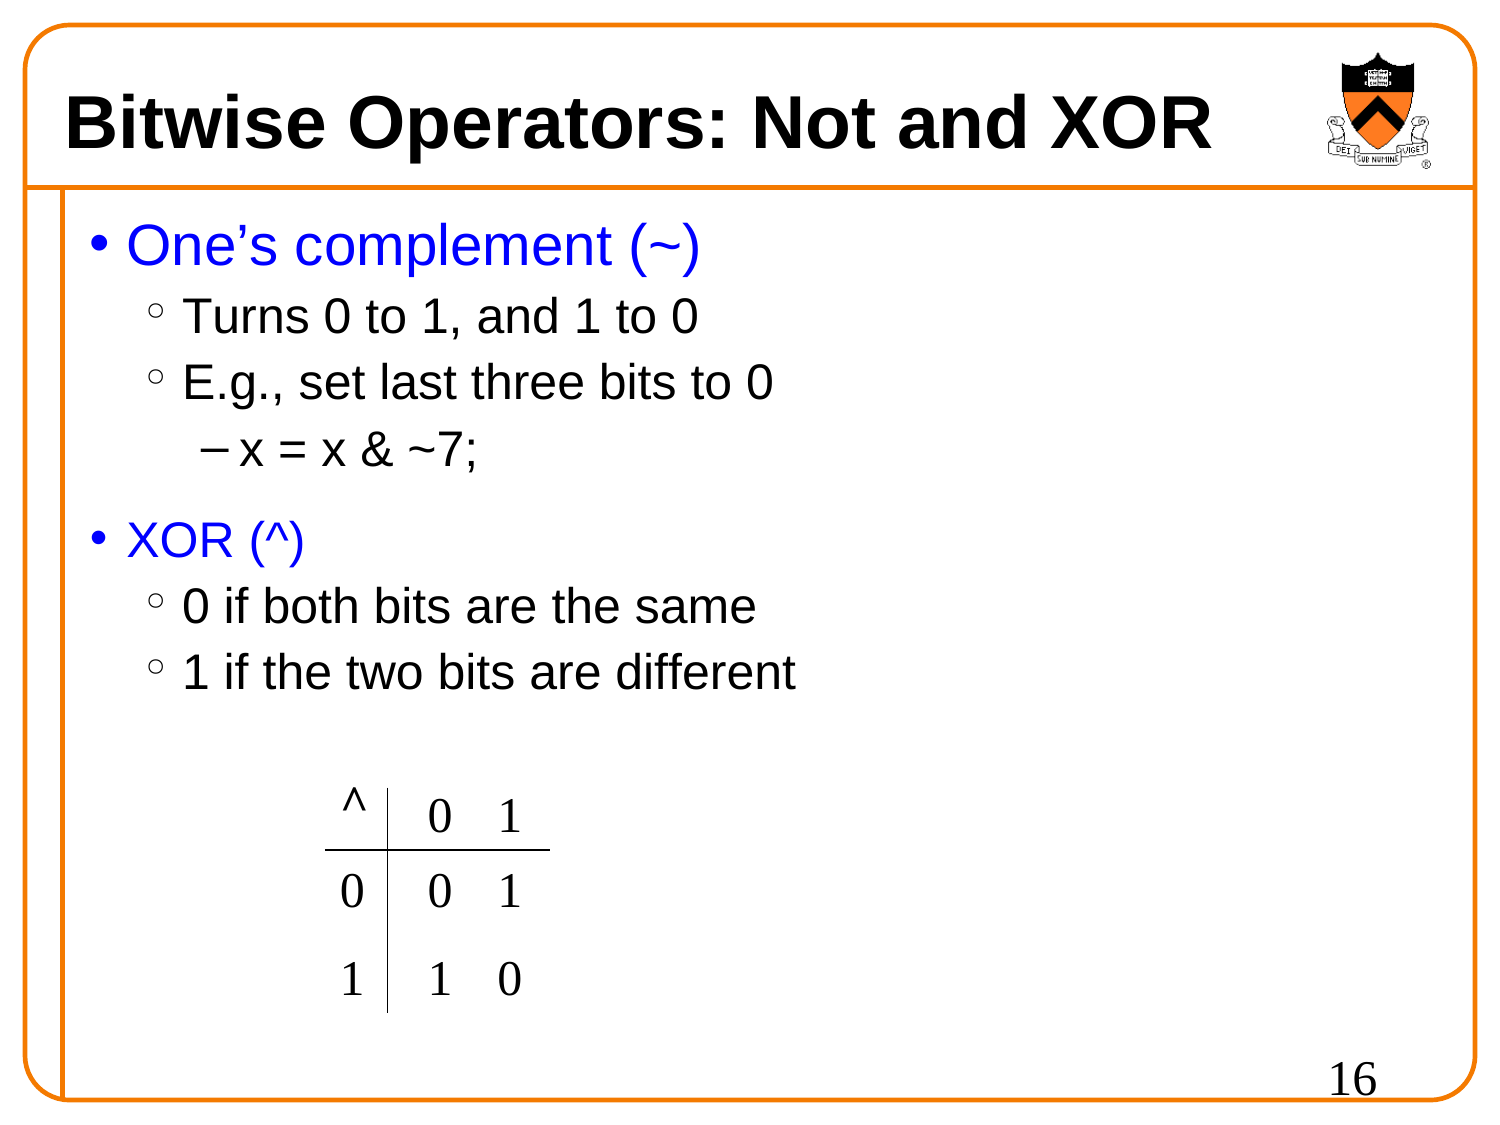

# Bitwise Operators: Not and XOR
One’s complement (~)
Turns 0 to 1, and 1 to 0
E.g., set last three bits to 0
x = x & ~7;
XOR (^)
0 if both bits are the same
1 if the two bits are different
^
0
1
0
0
1
1
1
0
16